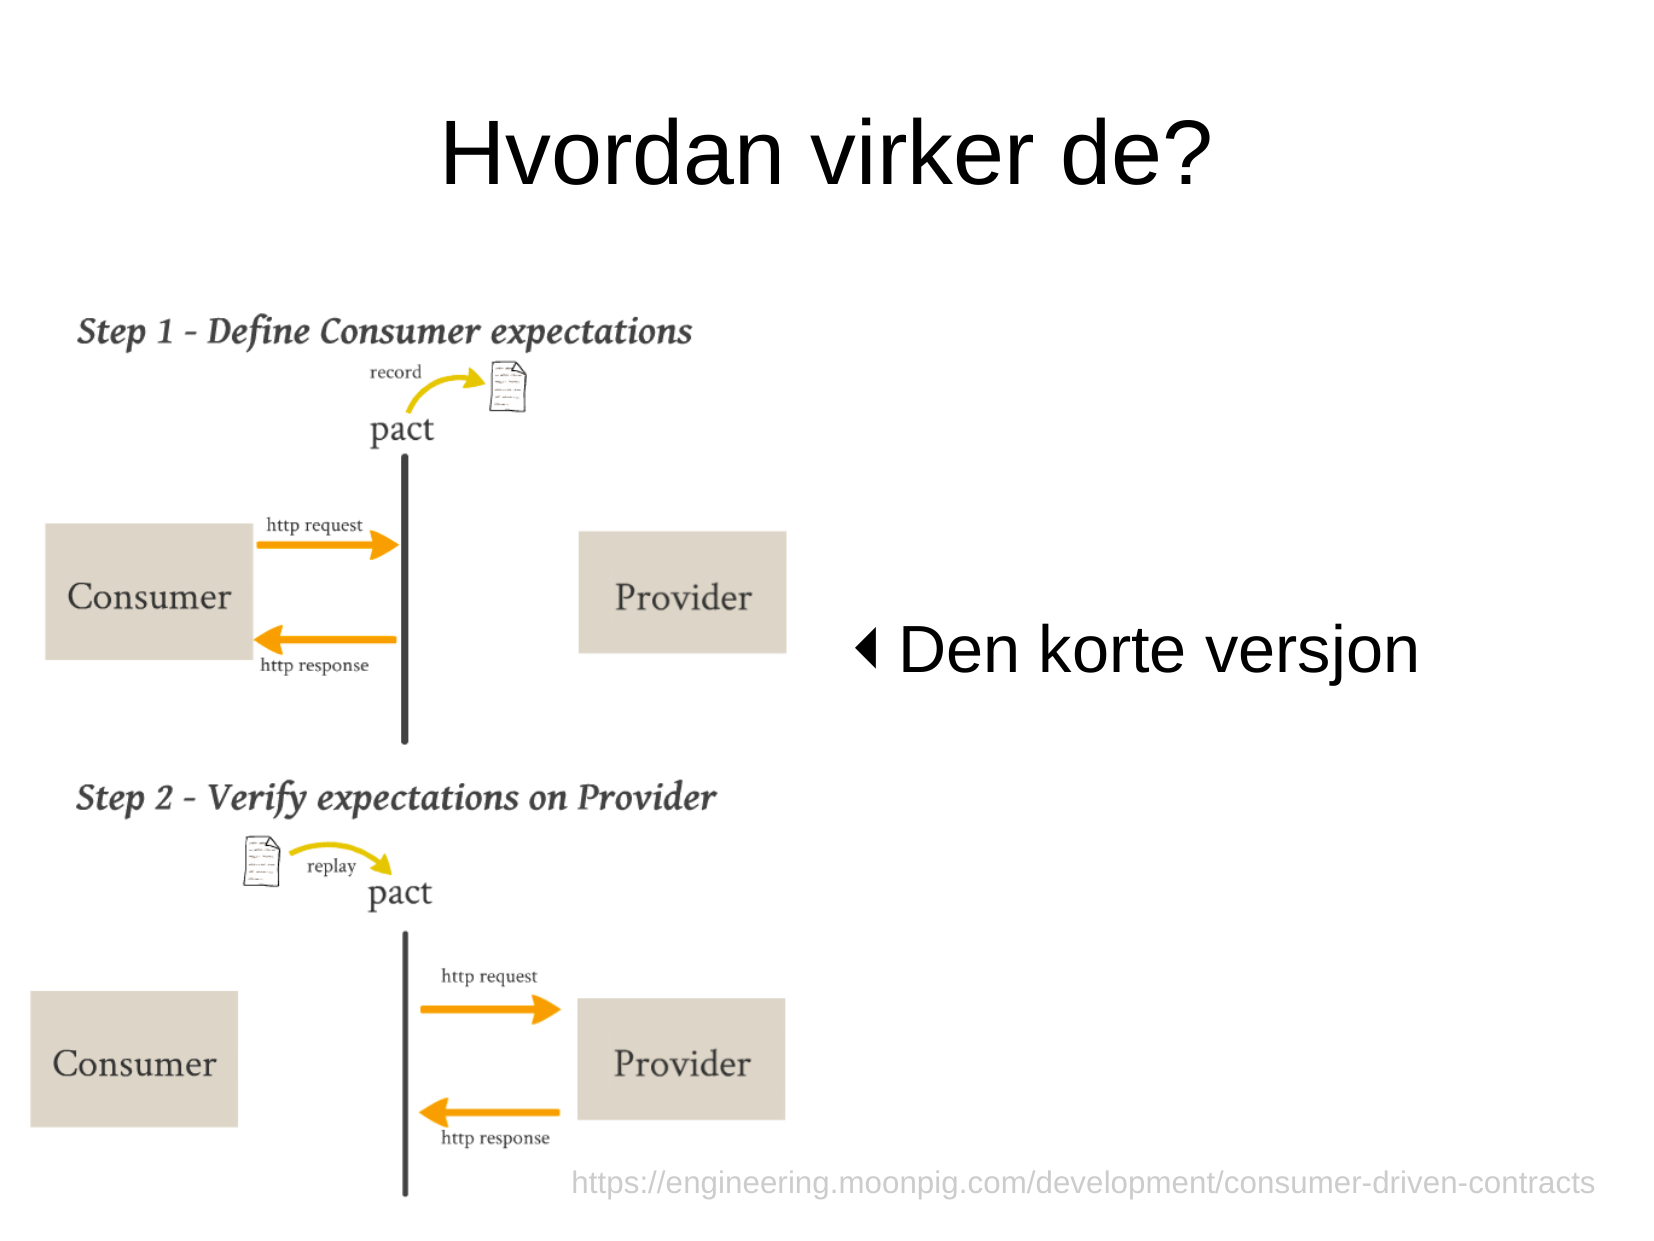

# Hvordan virker de?
Den korte versjon
https://engineering.moonpig.com/development/consumer-driven-contracts